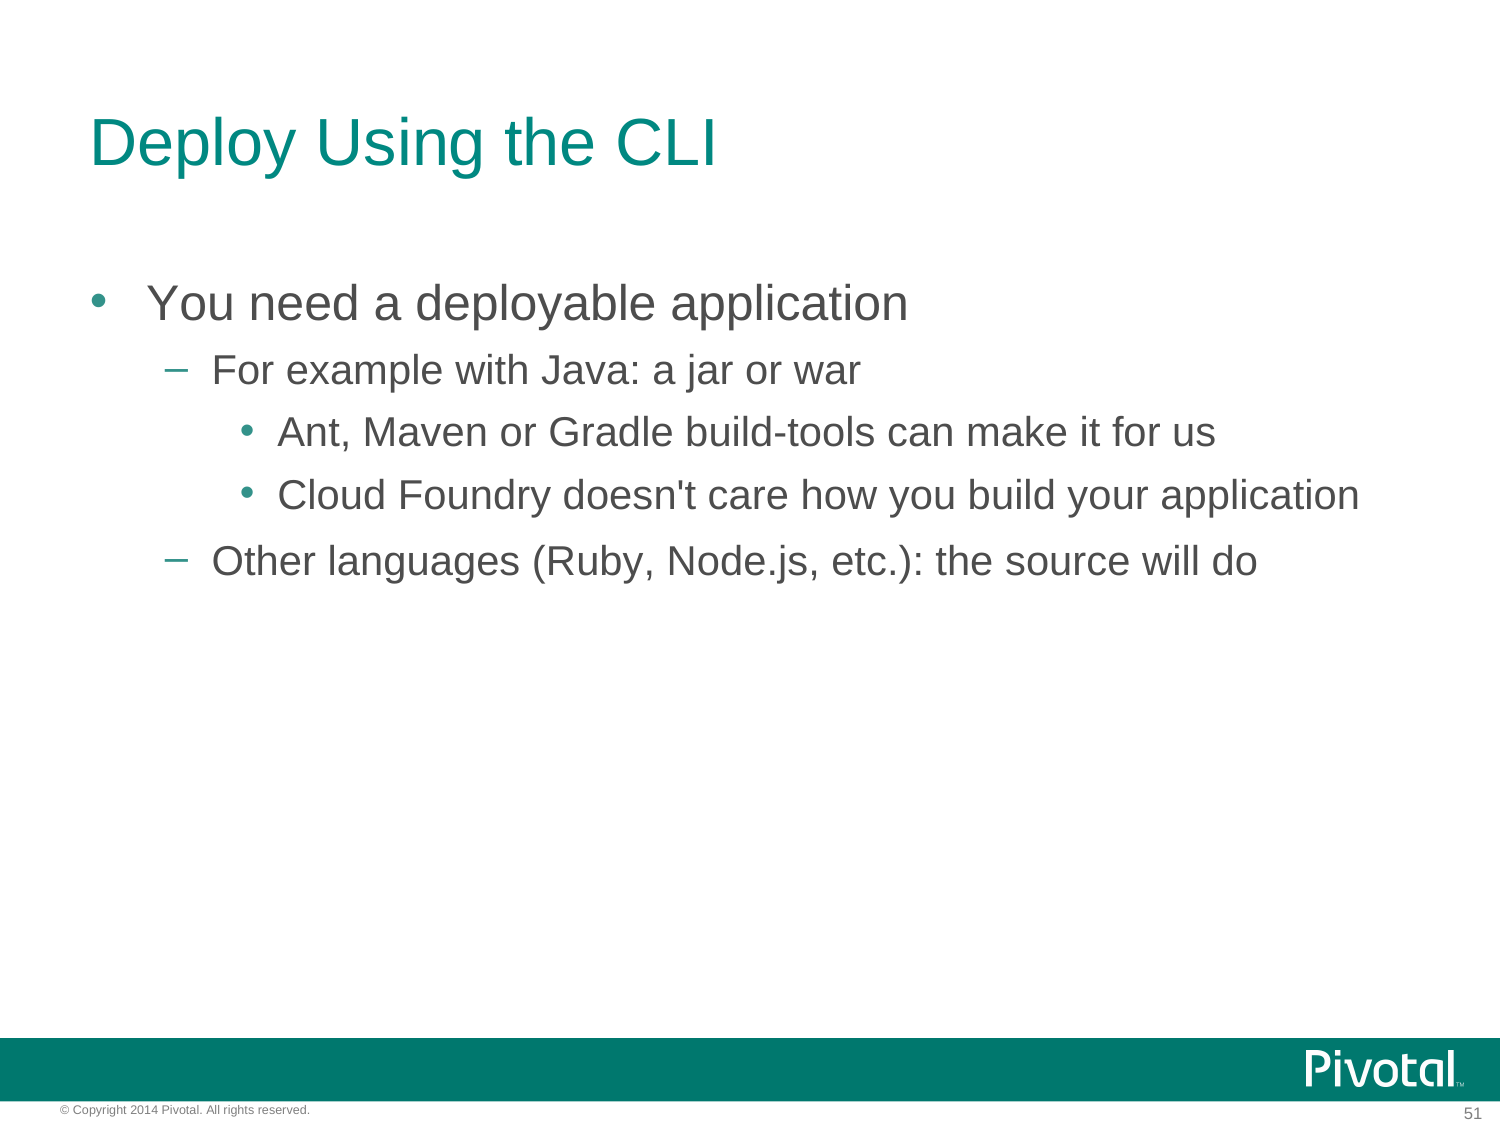

# Deploy Using the CLI
You need a deployable application
For example with Java: a jar or war
Ant, Maven or Gradle build-tools can make it for us
Cloud Foundry doesn't care how you build your application
Other languages (Ruby, Node.js, etc.): the source will do